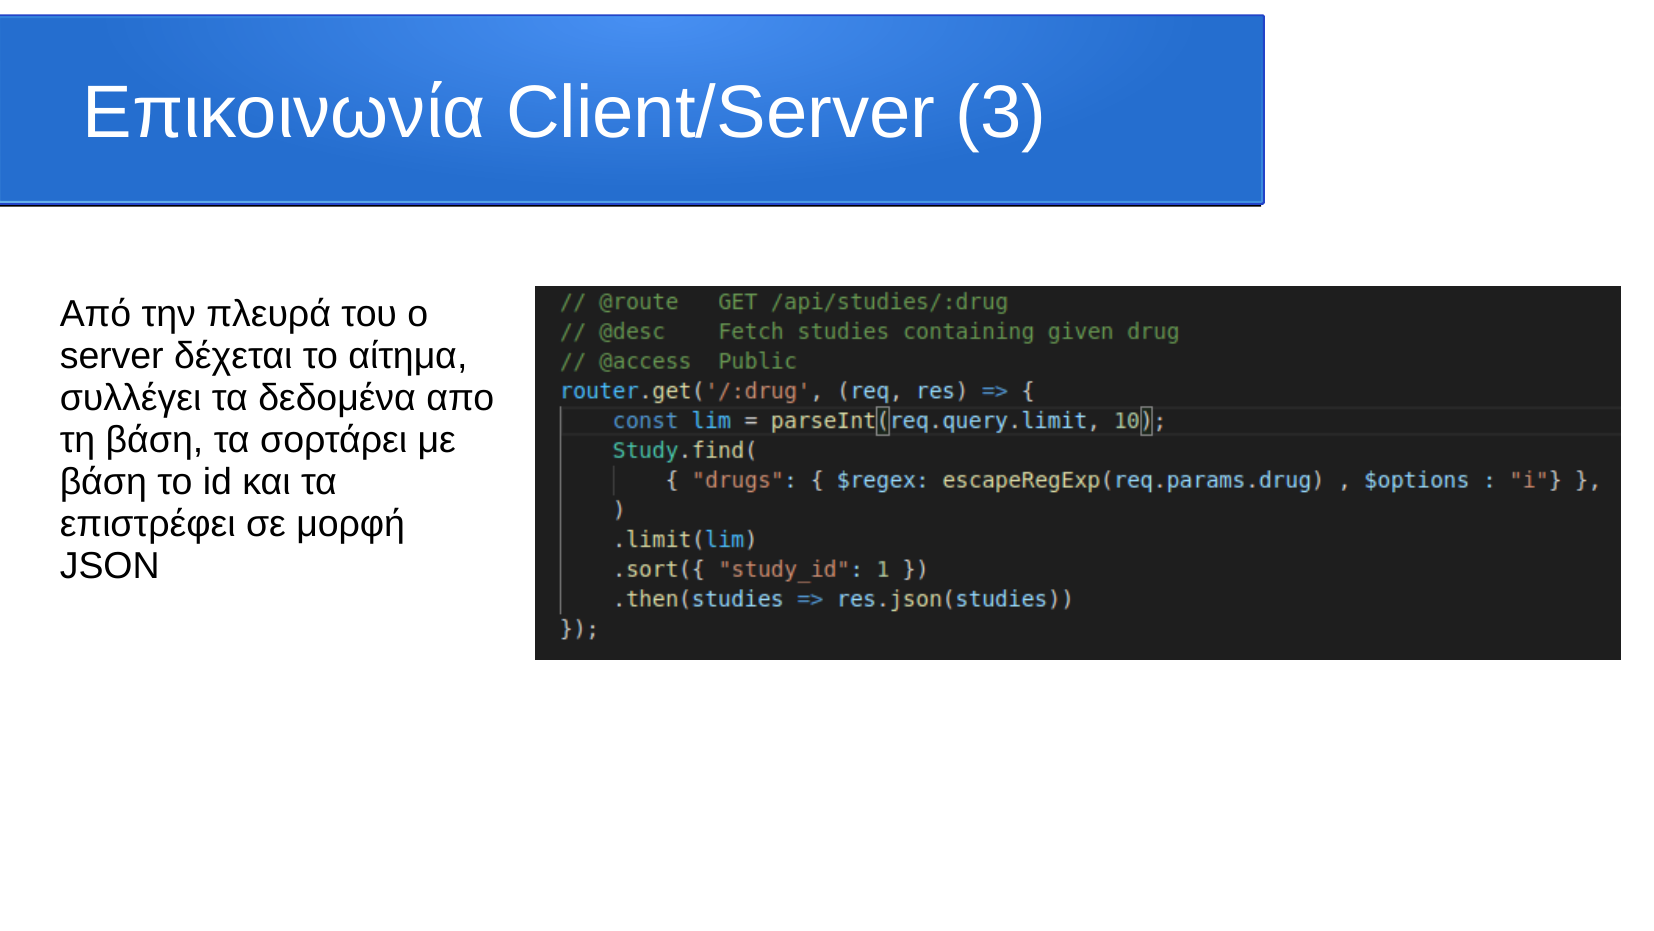

# Επικοινωνία Client/Server (3)
Από την πλευρά του ο server δέχεται το αίτημα, συλλέγει τα δεδομένα απο τη βάση, τα σορτάρει με βάση το id και τα επιστρέφει σε μορφή JSON